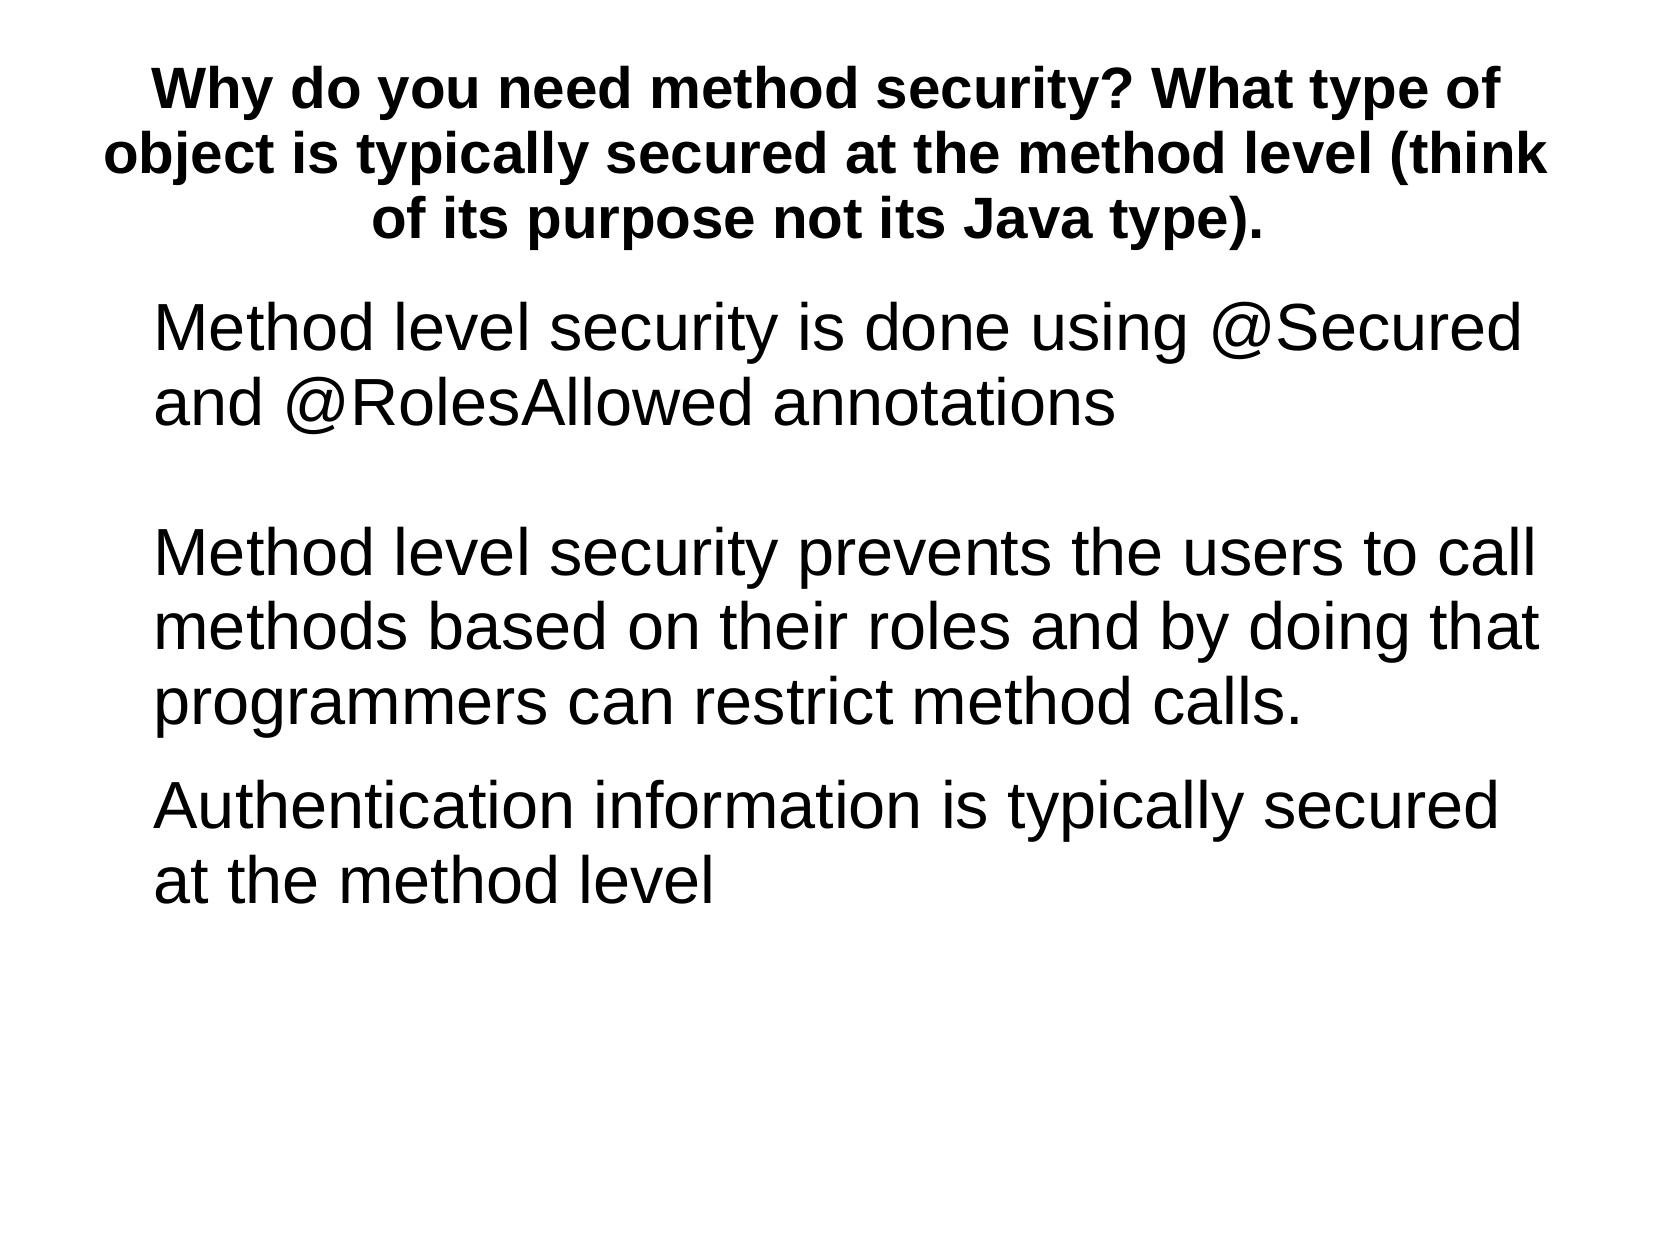

# Why do you need method security? What type of object is typically secured at the method level (think of its purpose not its Java type).
Method level security is done using @Secured and @RolesAllowed annotations
Method level security prevents the users to call methods based on their roles and by doing that programmers can restrict method calls.
Authentication information is typically secured at the method level